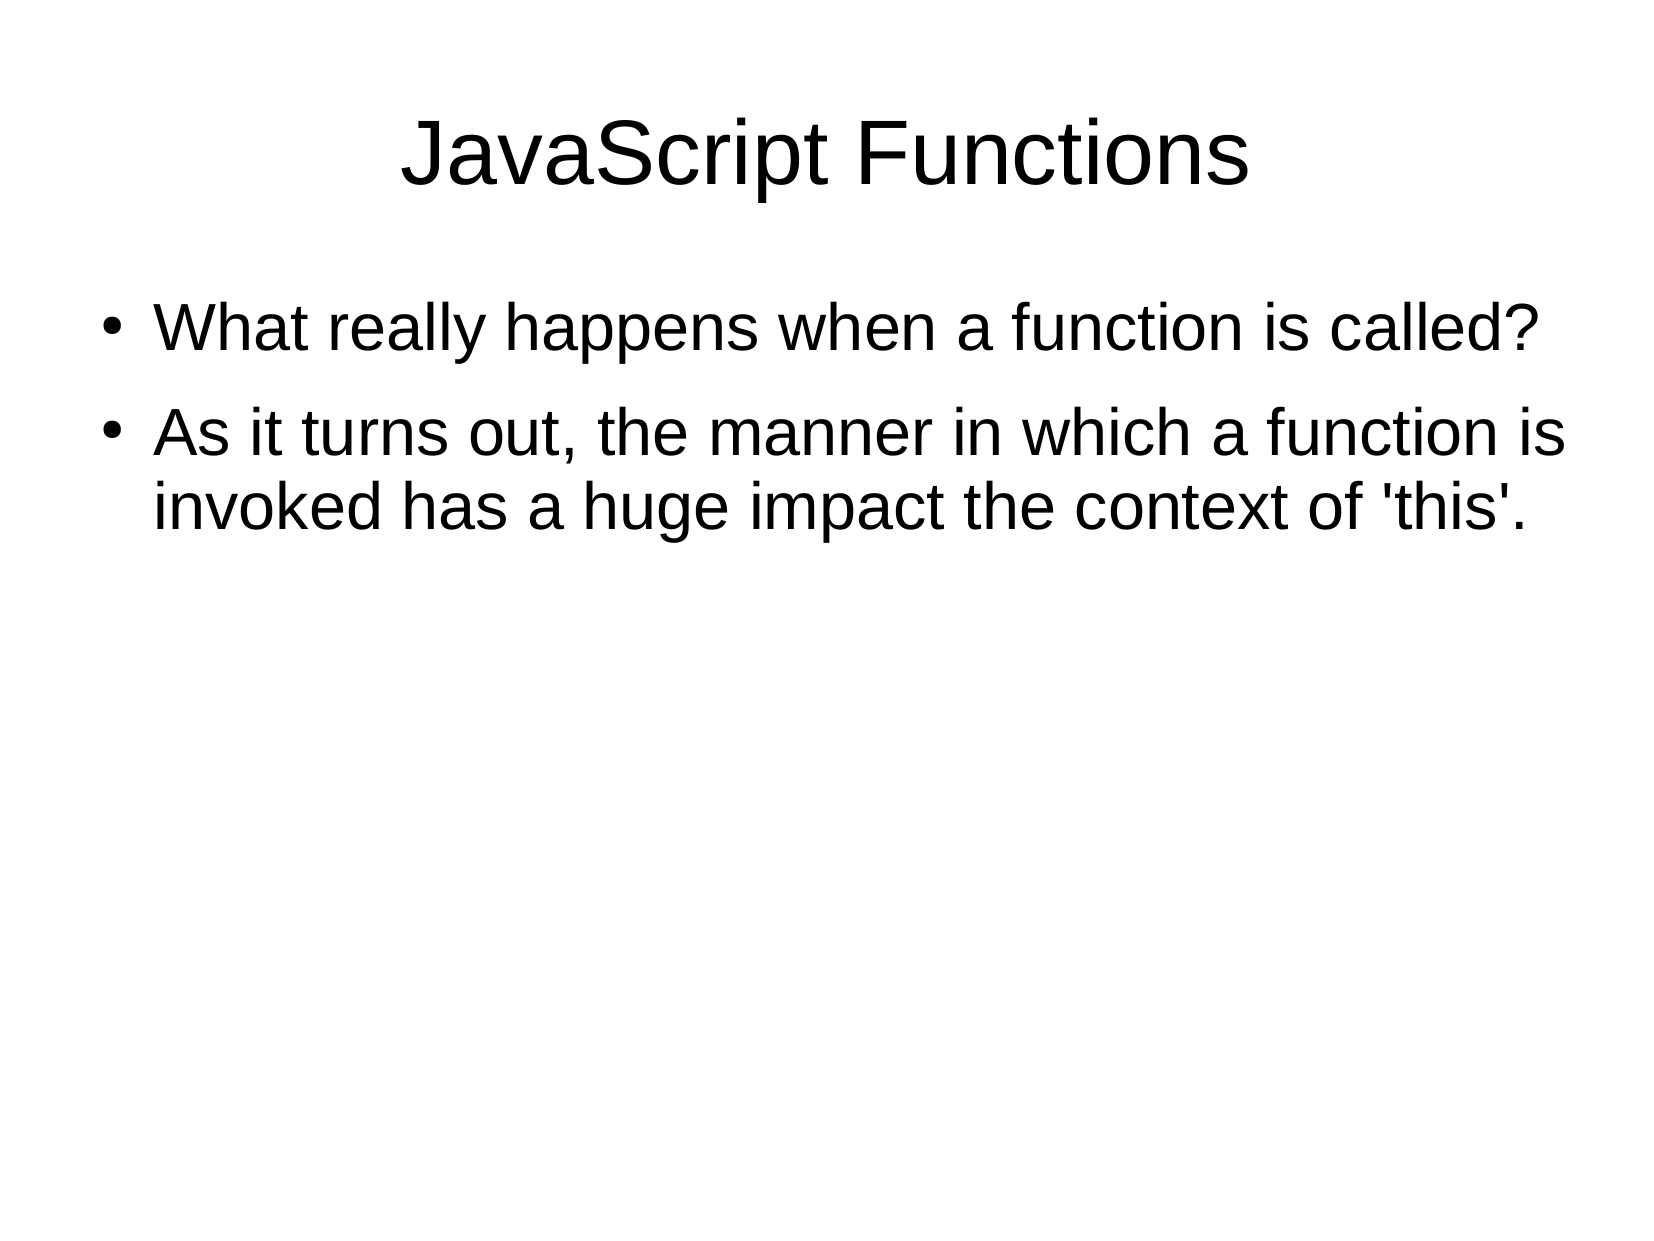

# JavaScript Functions
What really happens when a function is called?
As it turns out, the manner in which a function is invoked has a huge impact the context of 'this'.